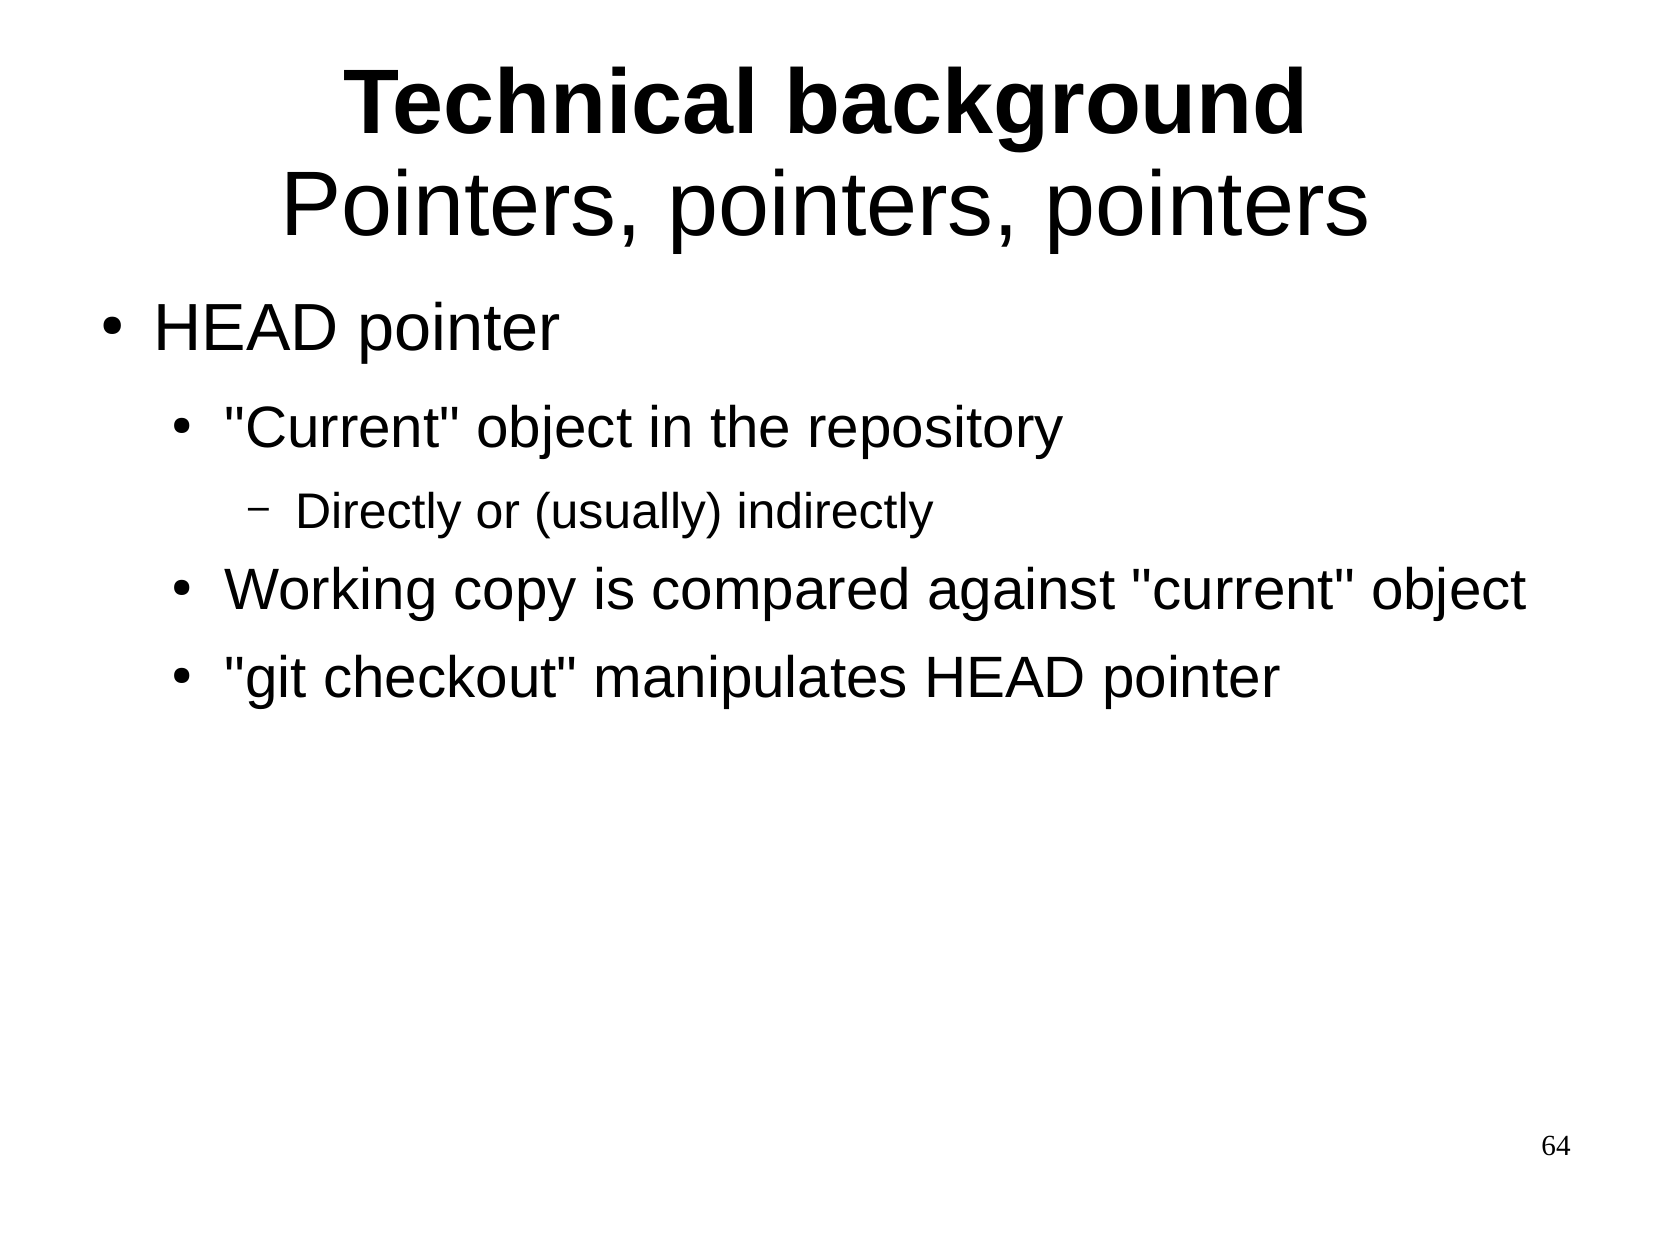

# Technical background Pointers, pointers, pointers
HEAD pointer
"Current" object in the repository
Directly or (usually) indirectly
Working copy is compared against "current" object
"git checkout" manipulates HEAD pointer
64